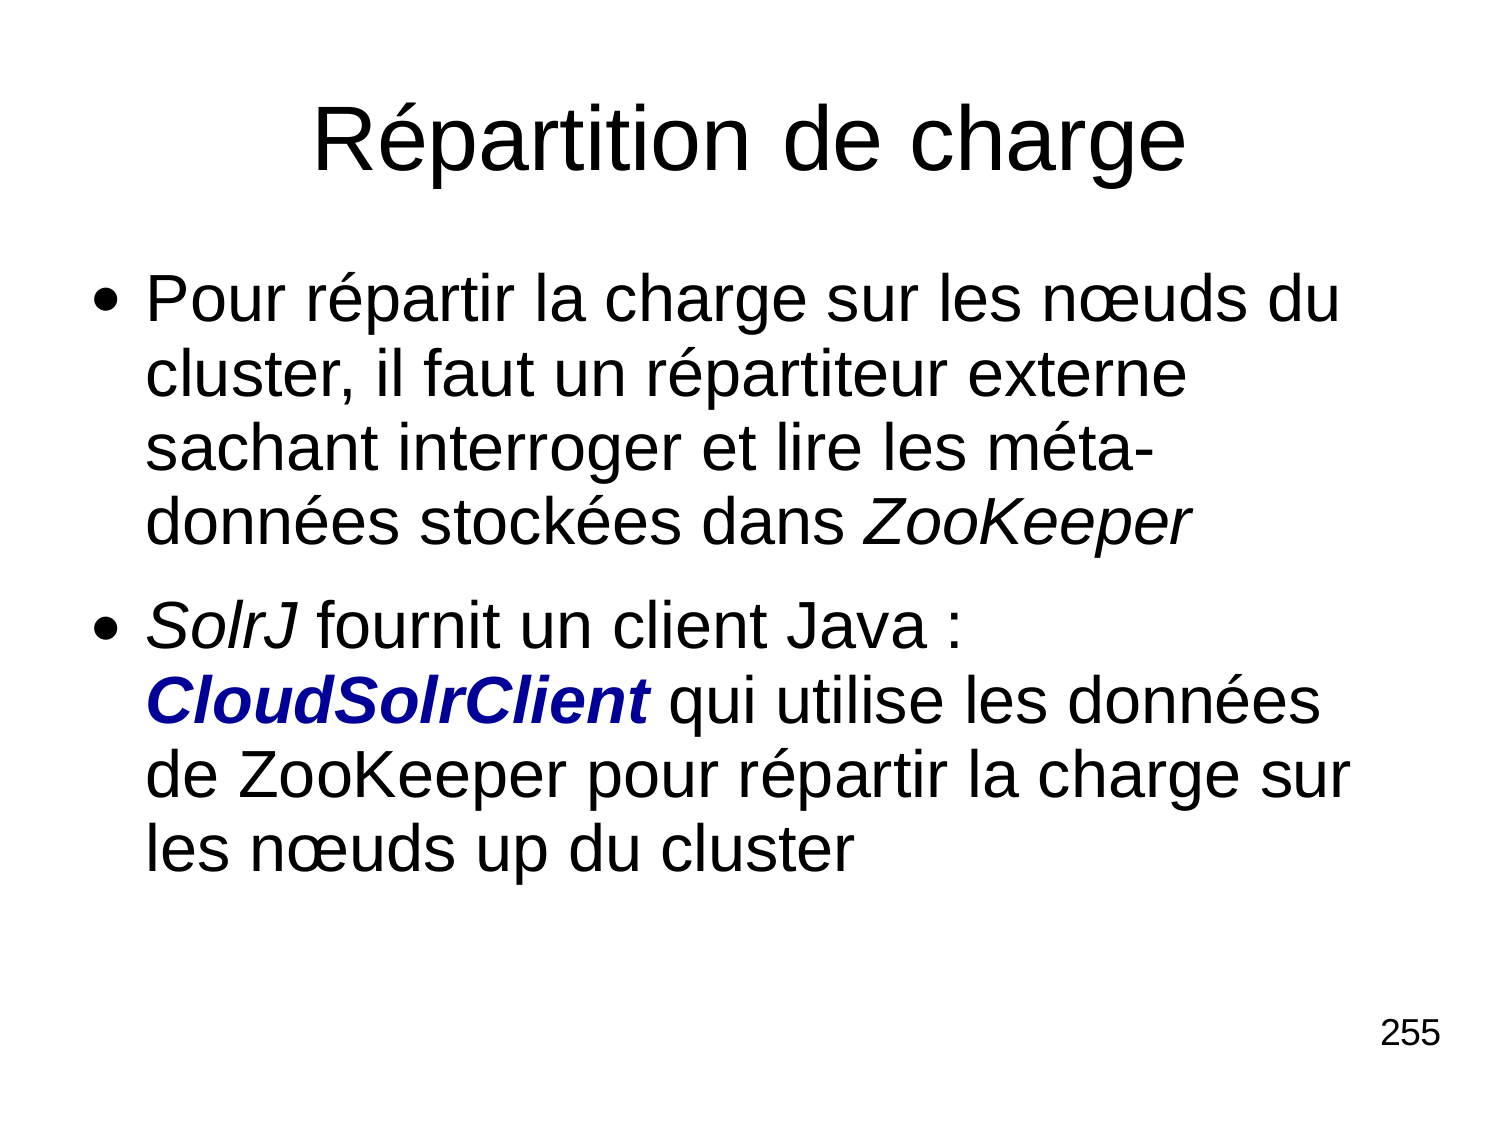

# Répartition	de	charge
Pour répartir la charge sur les nœuds du cluster, il faut un répartiteur externe sachant interroger et lire les méta- données stockées dans ZooKeeper
SolrJ fournit un client Java : CloudSolrClient qui utilise les données de ZooKeeper pour répartir la charge sur les nœuds up du cluster
●
●
255